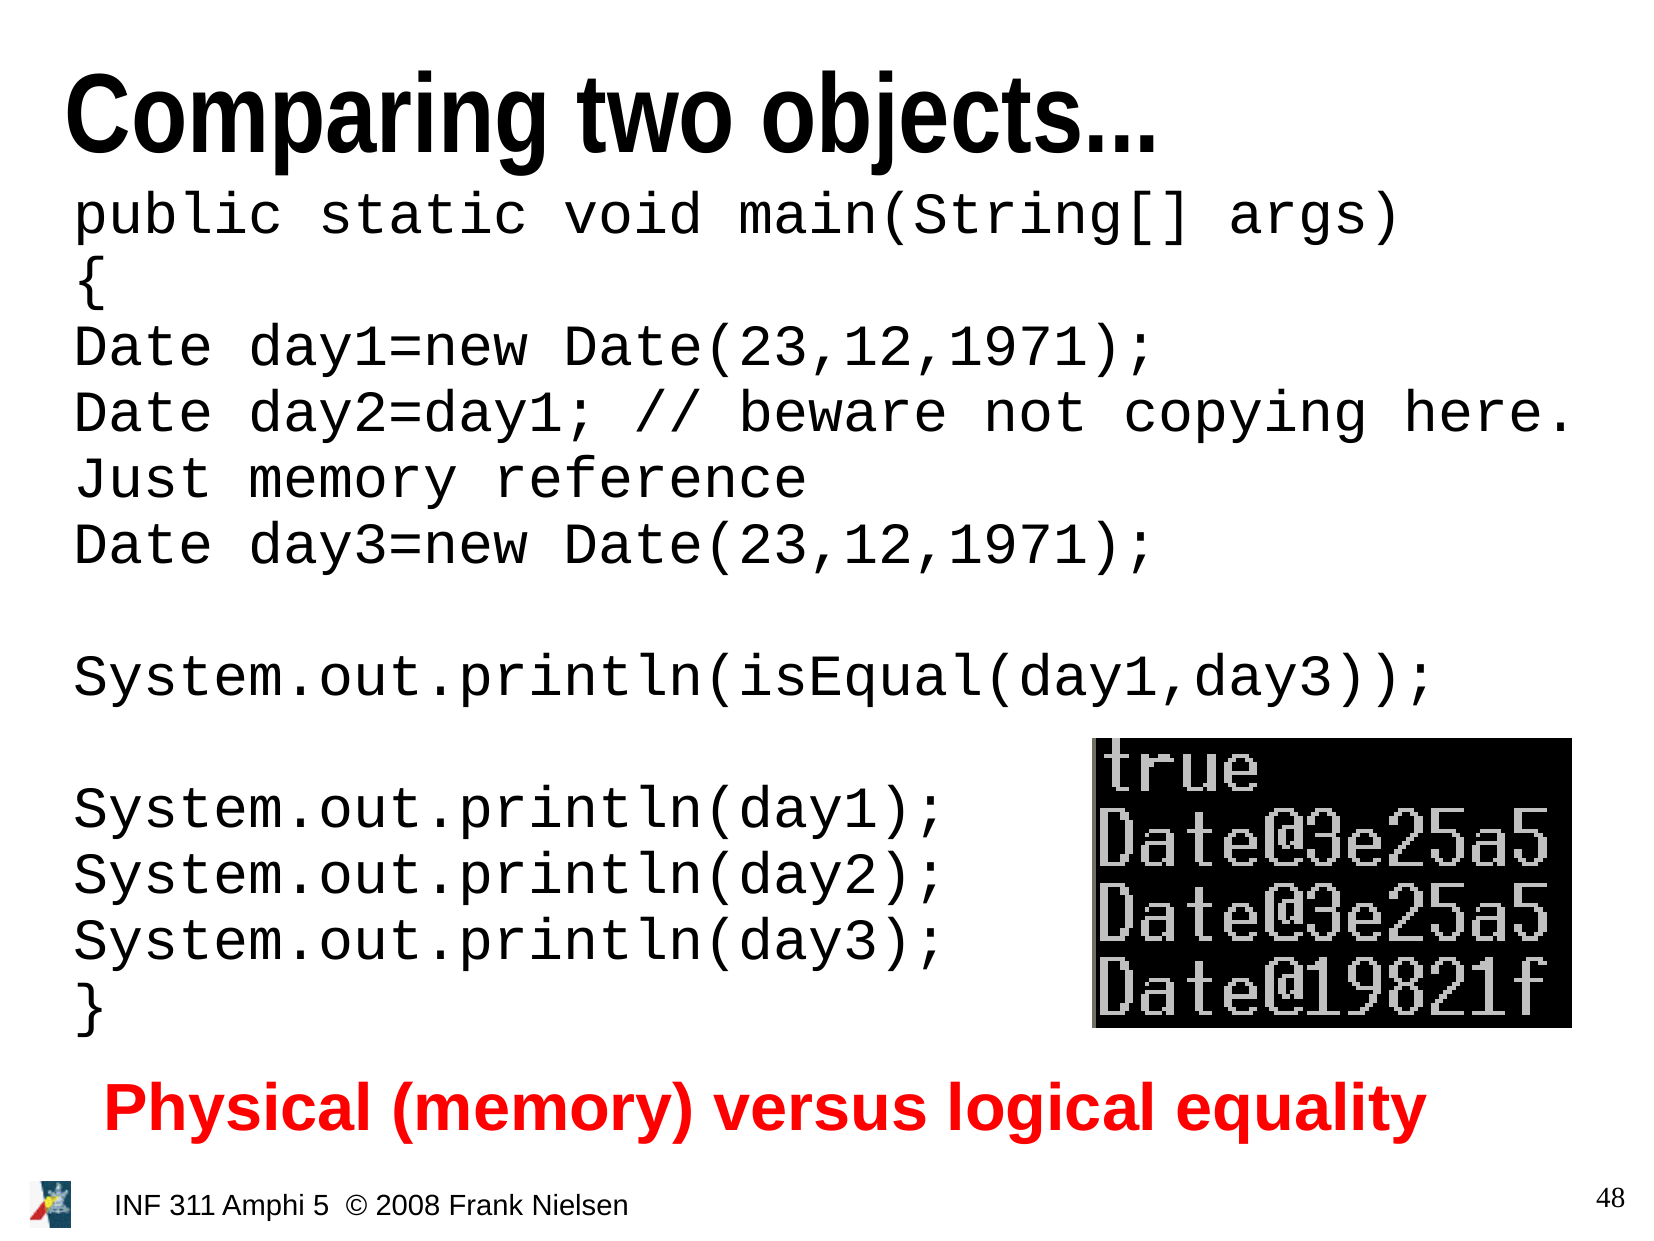

Comparing two objects...
public static void main(String[] args)
{
Date day1=new Date(23,12,1971);
Date day2=day1; // beware not copying here. Just memory reference
Date day3=new Date(23,12,1971);
System.out.println(isEqual(day1,day3));
System.out.println(day1);
System.out.println(day2);
System.out.println(day3);
}
Physical (memory) versus logical equality